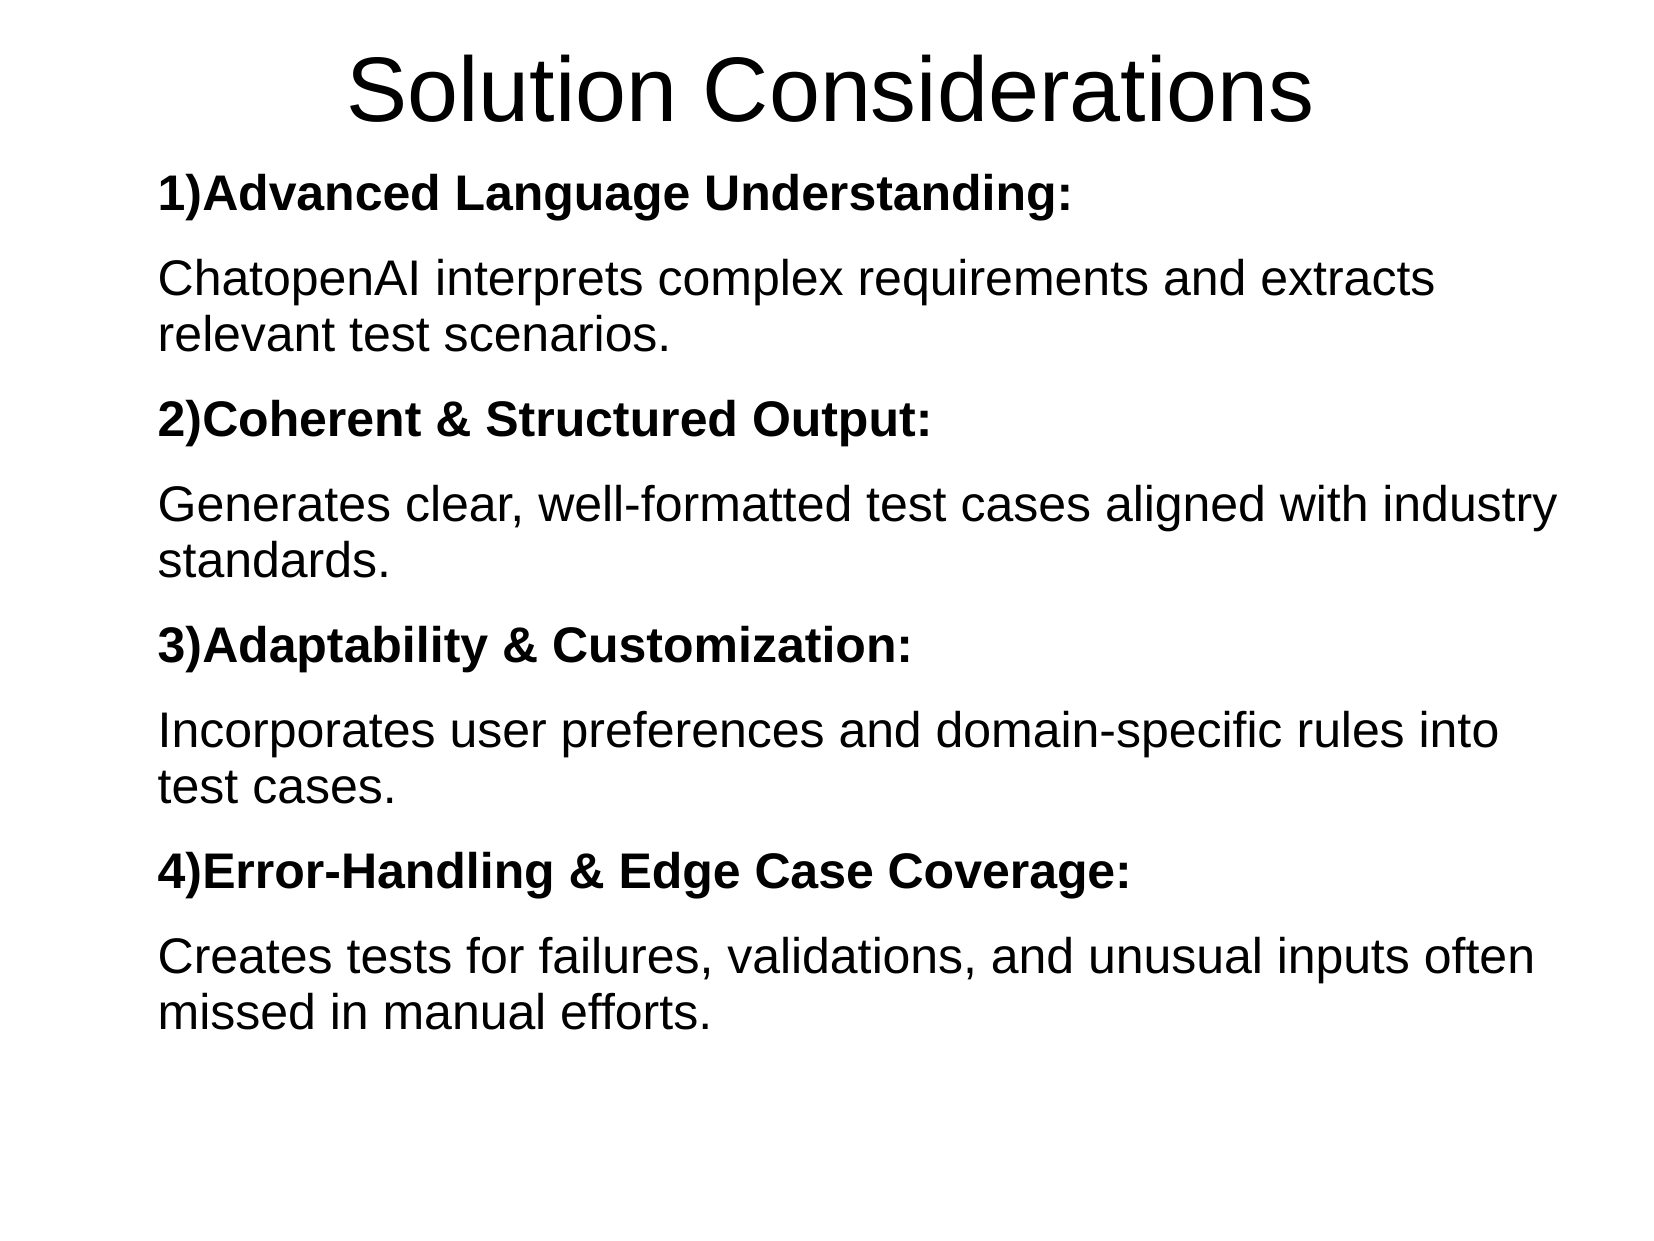

# Solution Considerations
1)Advanced Language Understanding:
ChatopenAI interprets complex requirements and extracts relevant test scenarios.
2)Coherent & Structured Output:
Generates clear, well-formatted test cases aligned with industry standards.
3)Adaptability & Customization:
Incorporates user preferences and domain-specific rules into test cases.
4)Error-Handling & Edge Case Coverage:
Creates tests for failures, validations, and unusual inputs often missed in manual efforts.